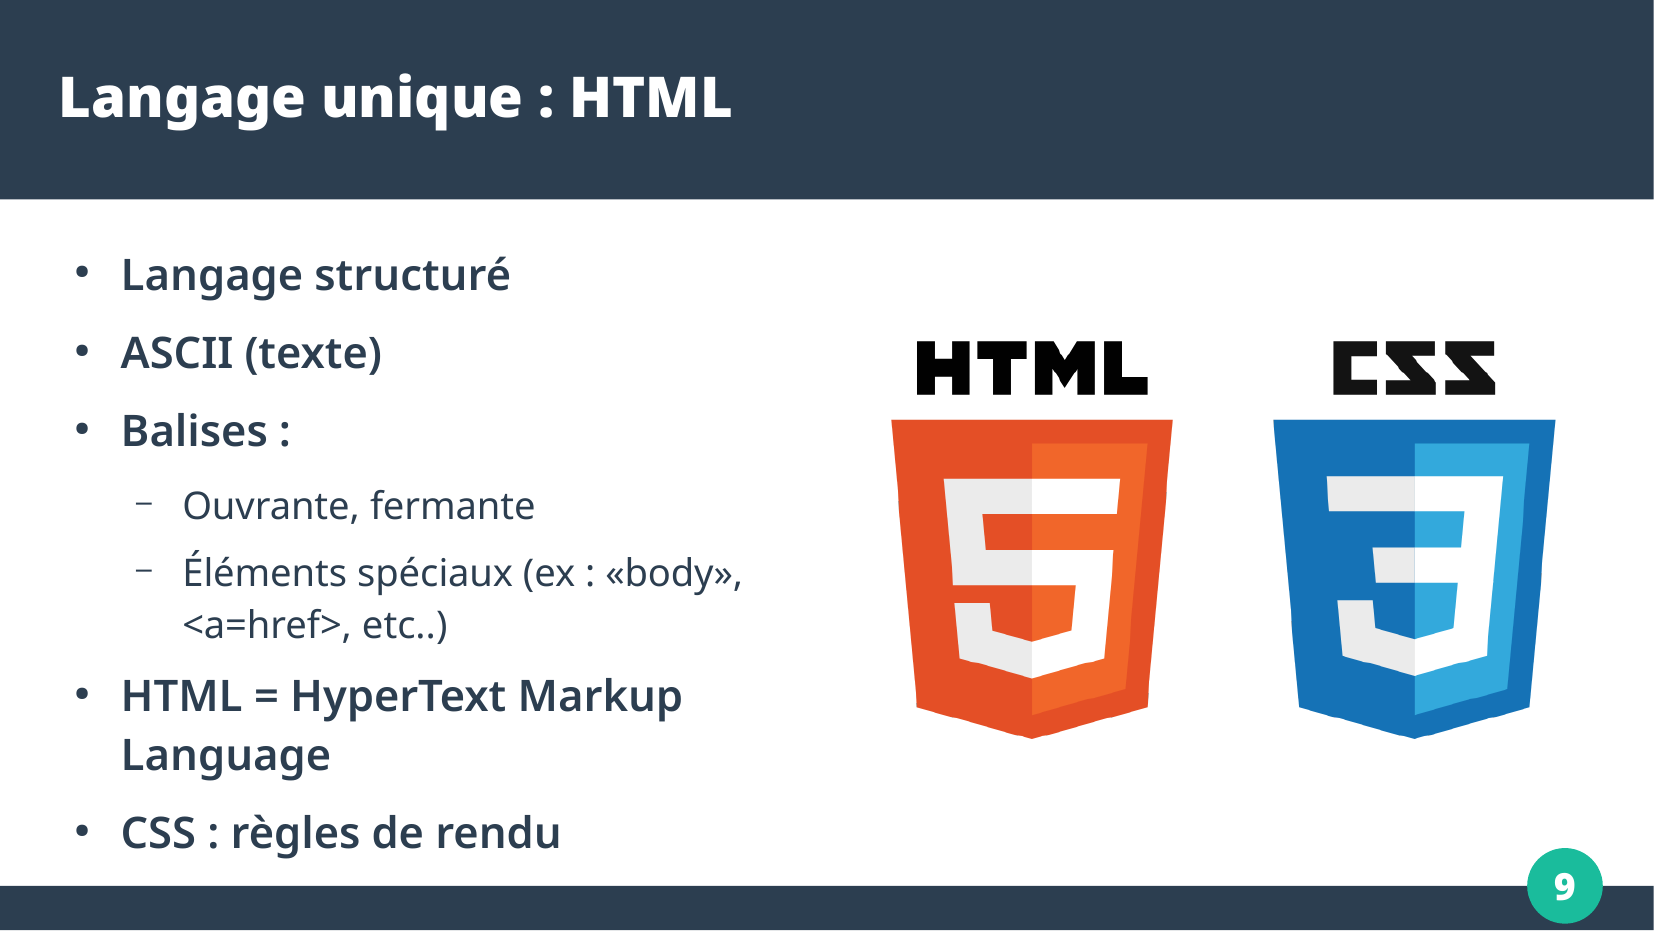

# Langage unique : HTML
Langage structuré
ASCII (texte)
Balises :
Ouvrante, fermante
Éléments spéciaux (ex : «body», <a=href>, etc..)
HTML = HyperText Markup Language
CSS : règles de rendu